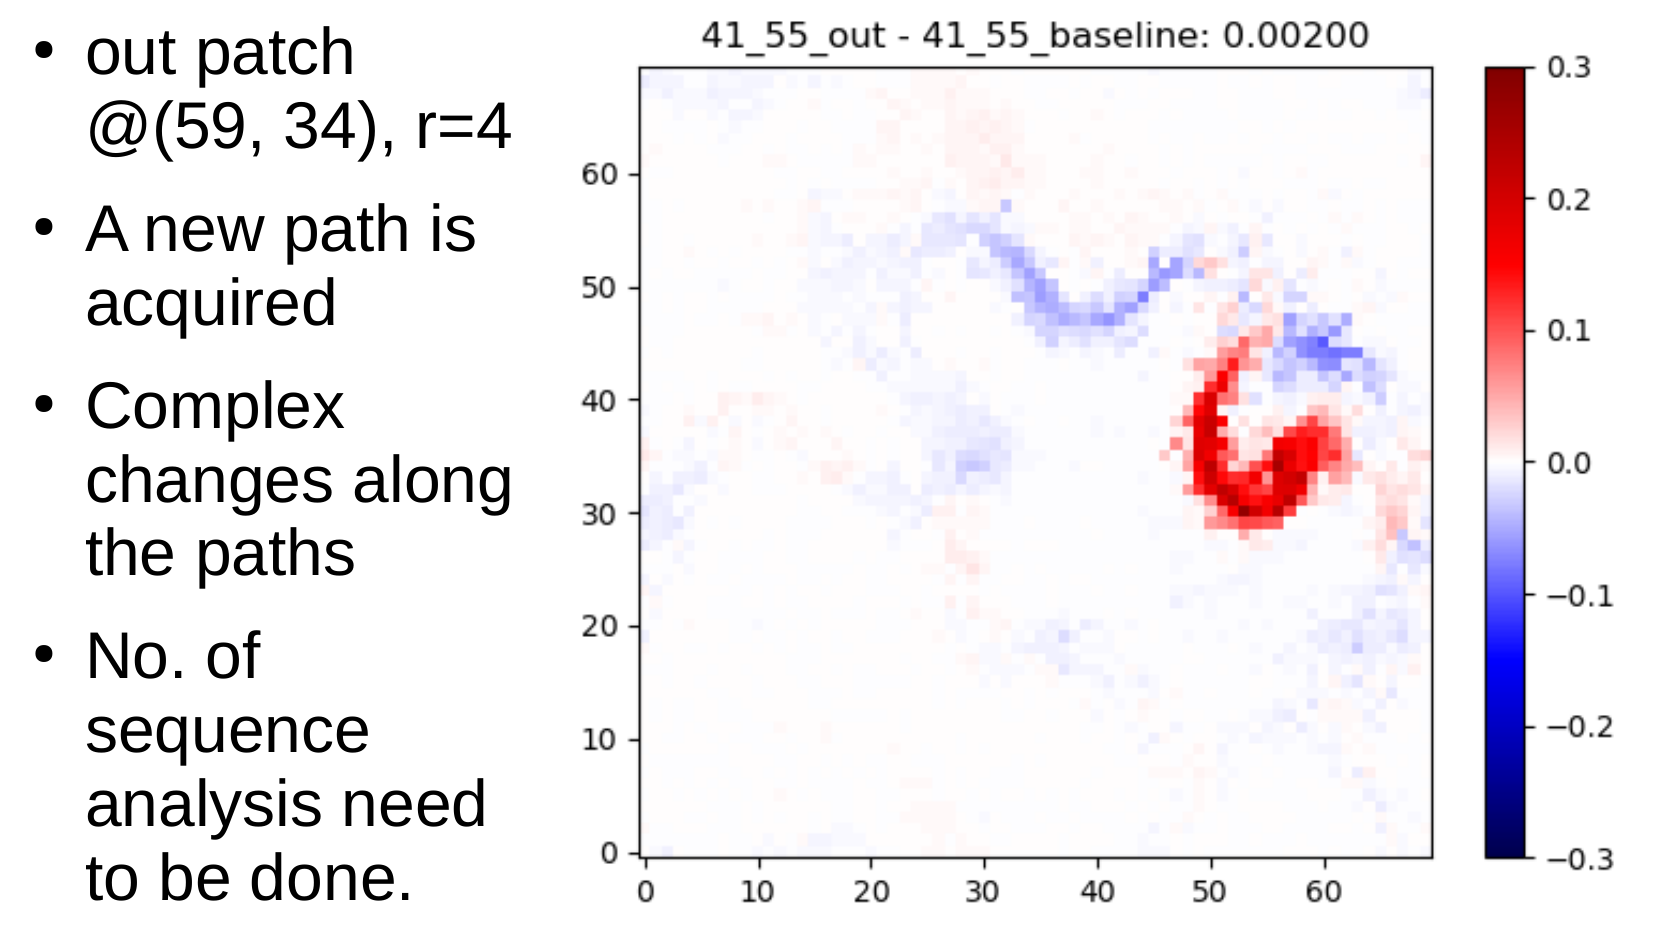

out patch @(59, 34), r=4
A new path is acquired
Complex changes along the paths
No. of sequence analysis need to be done.
#